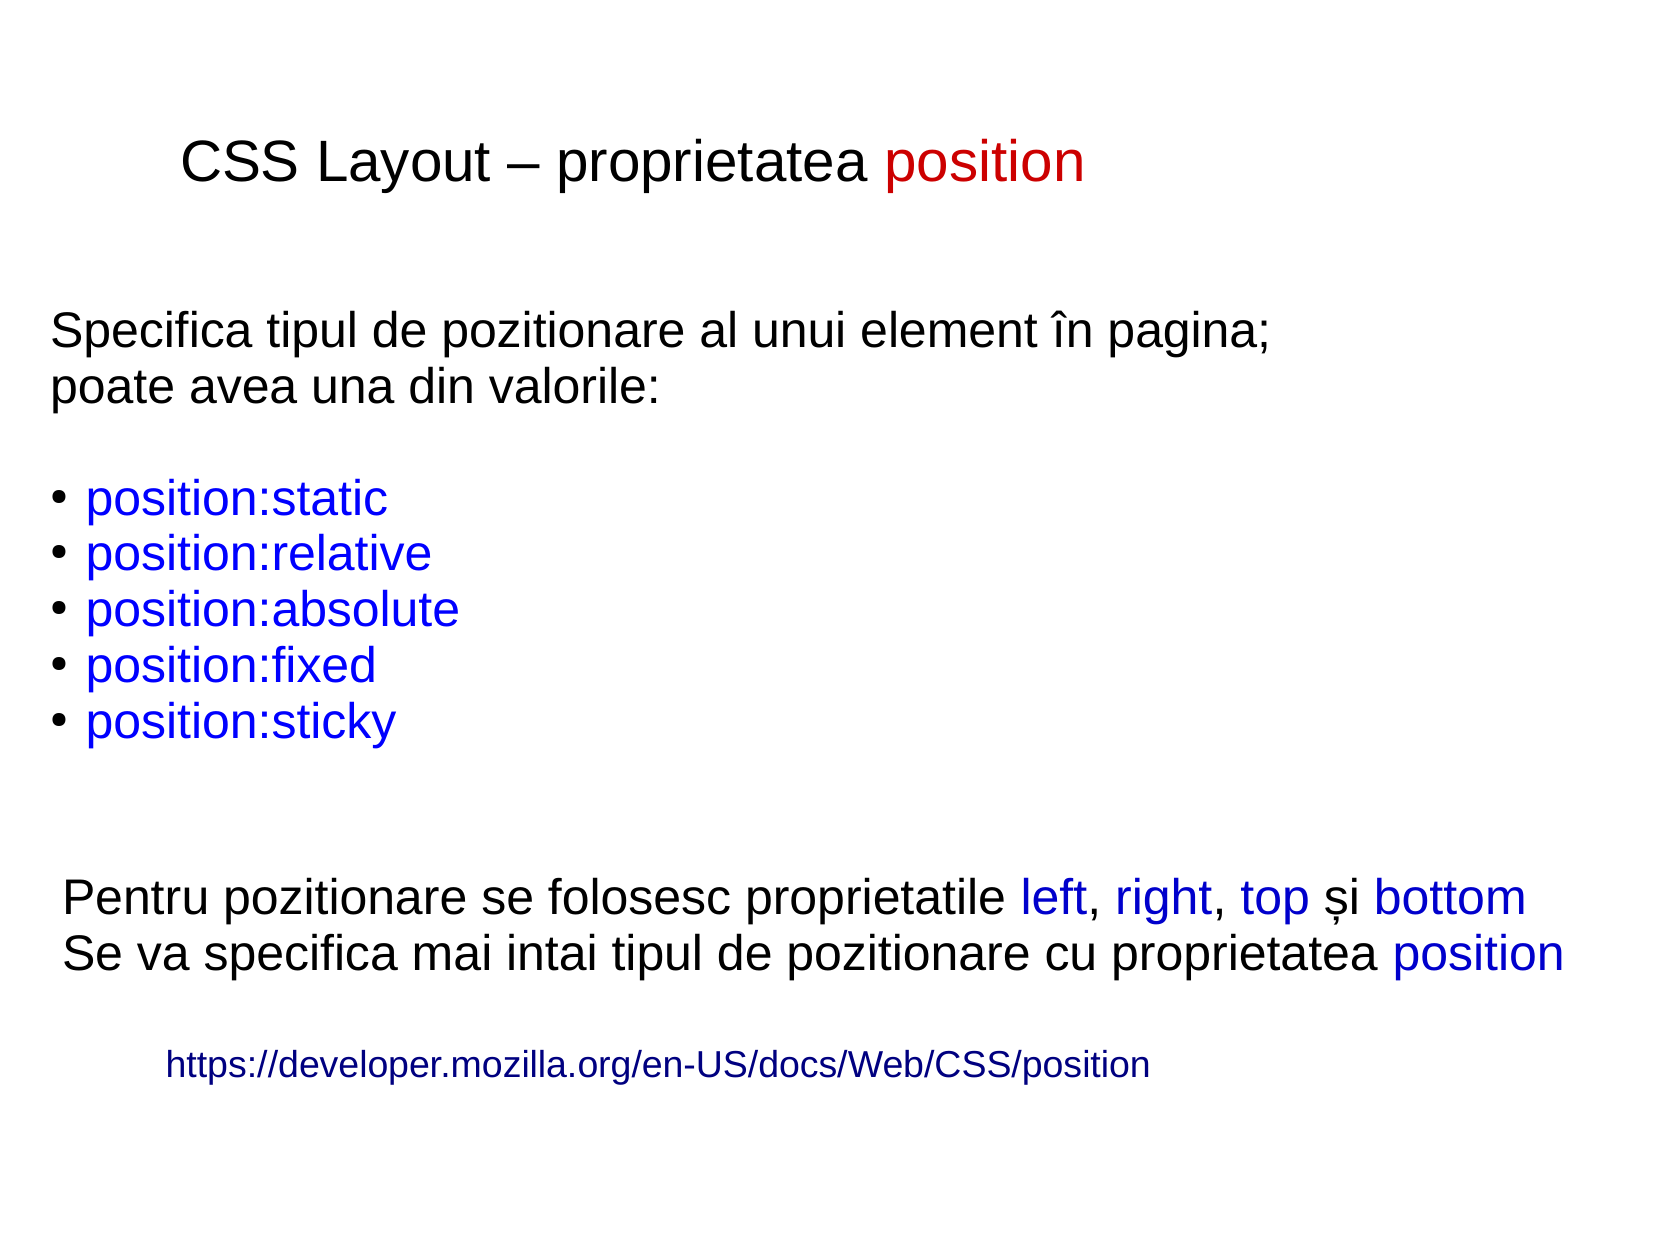

CSS Layout – proprietatea position
Specifica tipul de pozitionare al unui element în pagina; poate avea una din valorile:
position:static
position:relative
position:absolute
position:fixed
position:sticky
Pentru pozitionare se folosesc proprietatile left, right, top și bottom
Se va specifica mai intai tipul de pozitionare cu proprietatea position
https://developer.mozilla.org/en-US/docs/Web/CSS/position